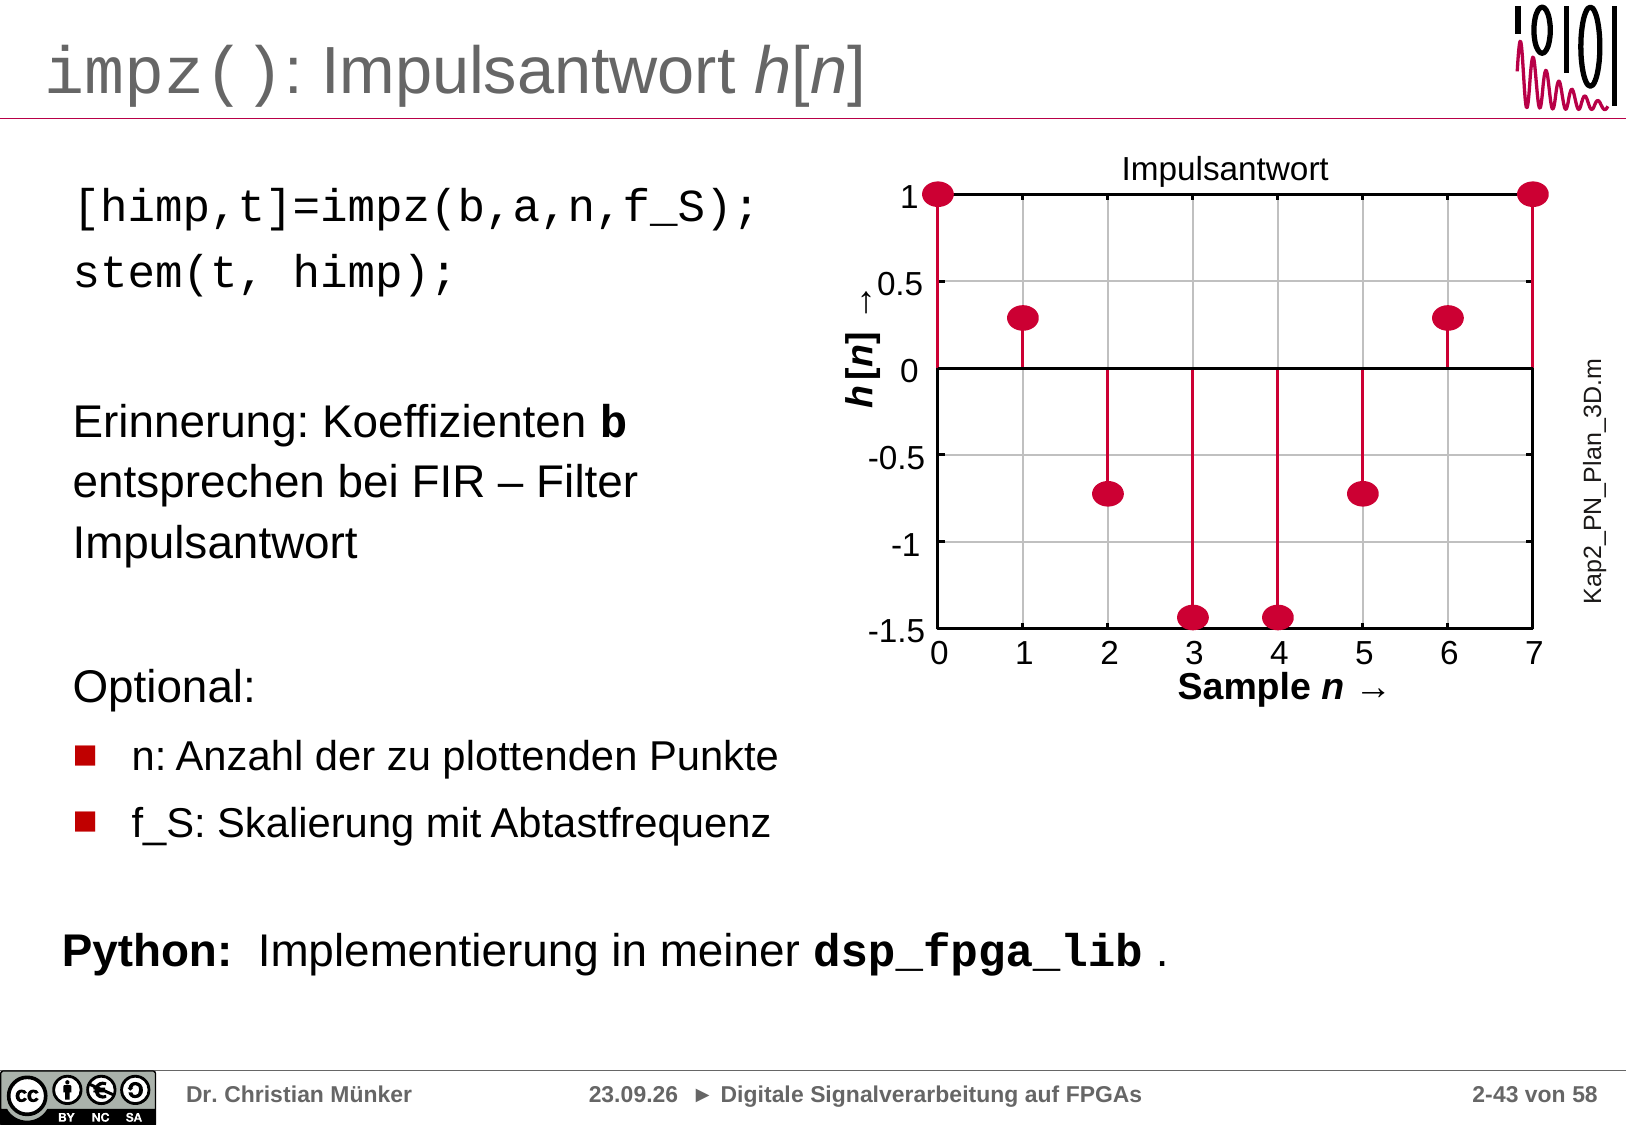

# impz(): Impulsantwort h[n]
Impulsantwort
1
0.5
h [n] →
0
-0.5
-1
-1.5
0
1
2
3
4
5
6
7
Sample n →
[himp,t]=impz(b,a,n,f_S); stem(t, himp);
Erinnerung: Koeffizienten b entsprechen bei FIR – Filter Impulsantwort
Optional:
n: Anzahl der zu plottenden Punkte
f_S: Skalierung mit Abtastfrequenz
Kap2_PN_Plan_3D.m
Python: Implementierung in meiner dsp_fpga_lib .